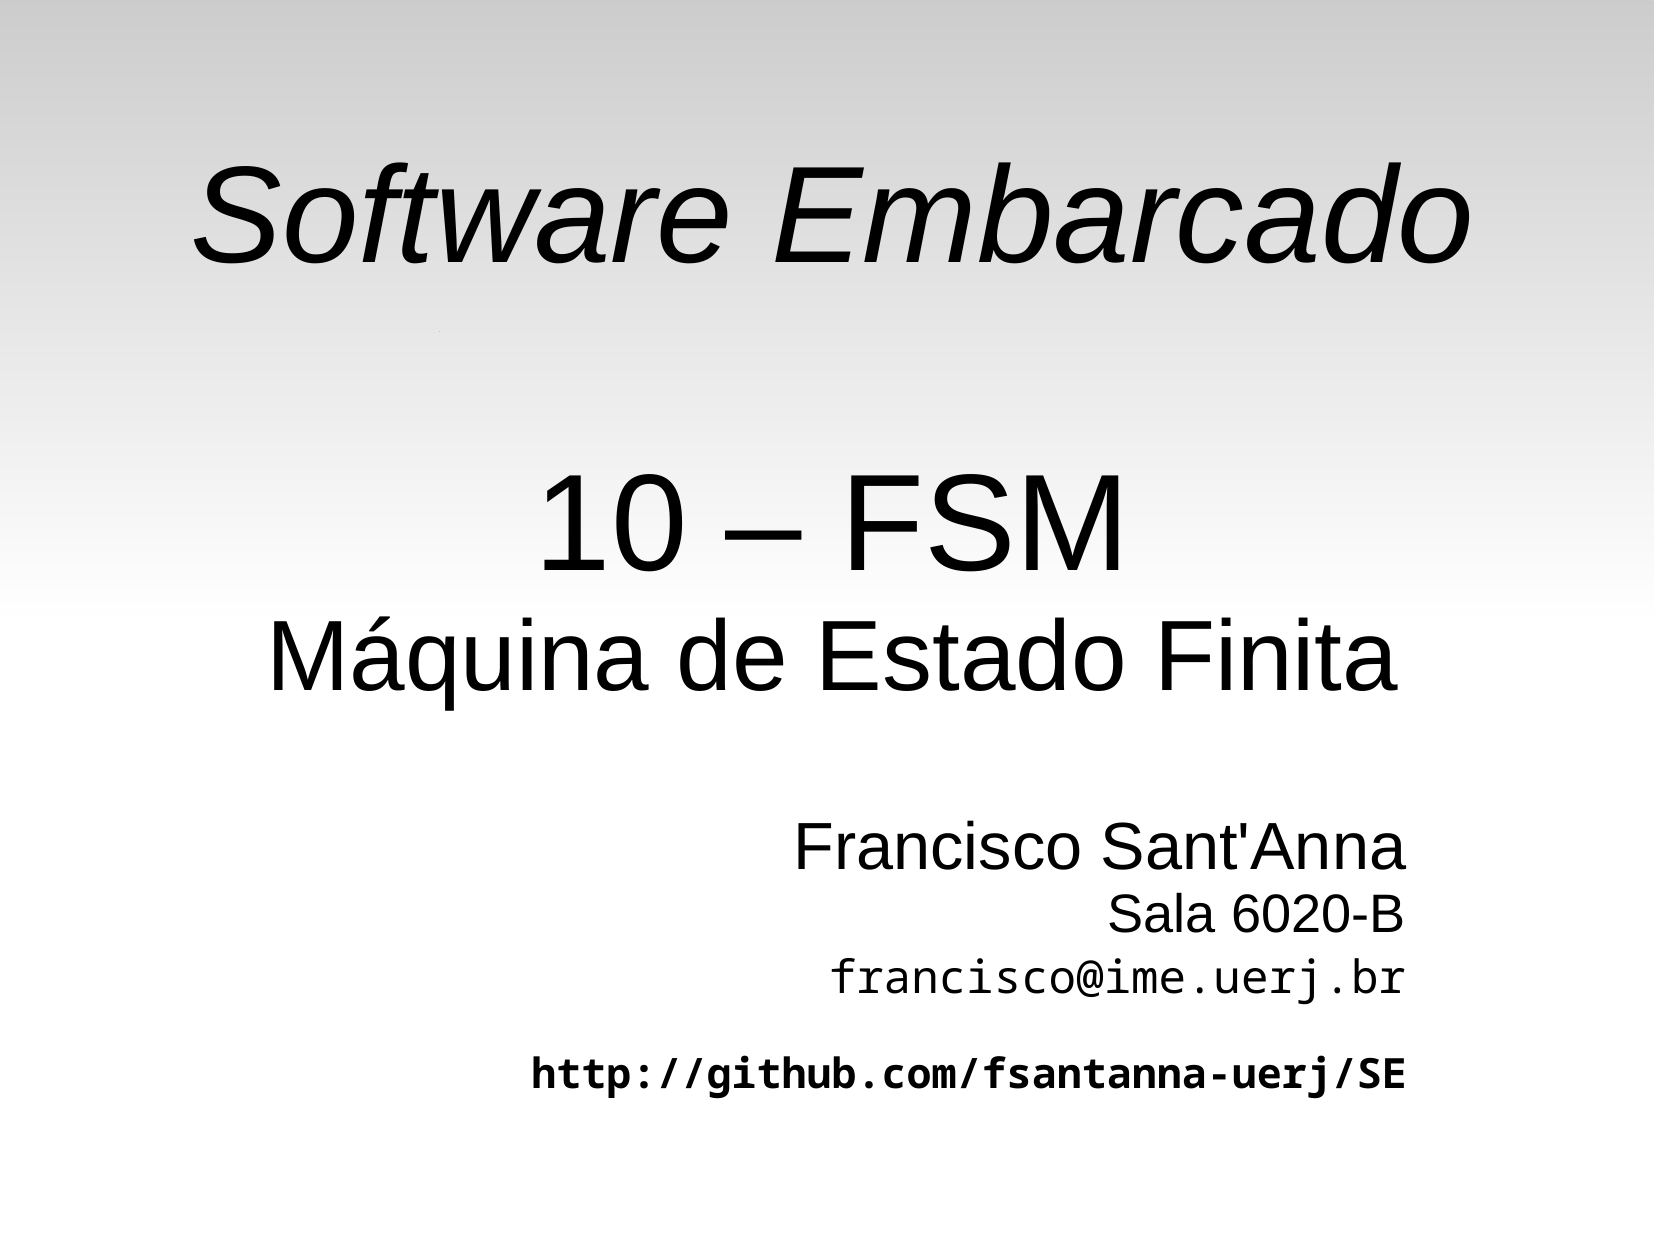

# Software Embarcado
10 – FSM
Máquina de Estado Finita
Francisco Sant'Anna
Sala 6020-B
francisco@ime.uerj.br
http://github.com/fsantanna-uerj/SE